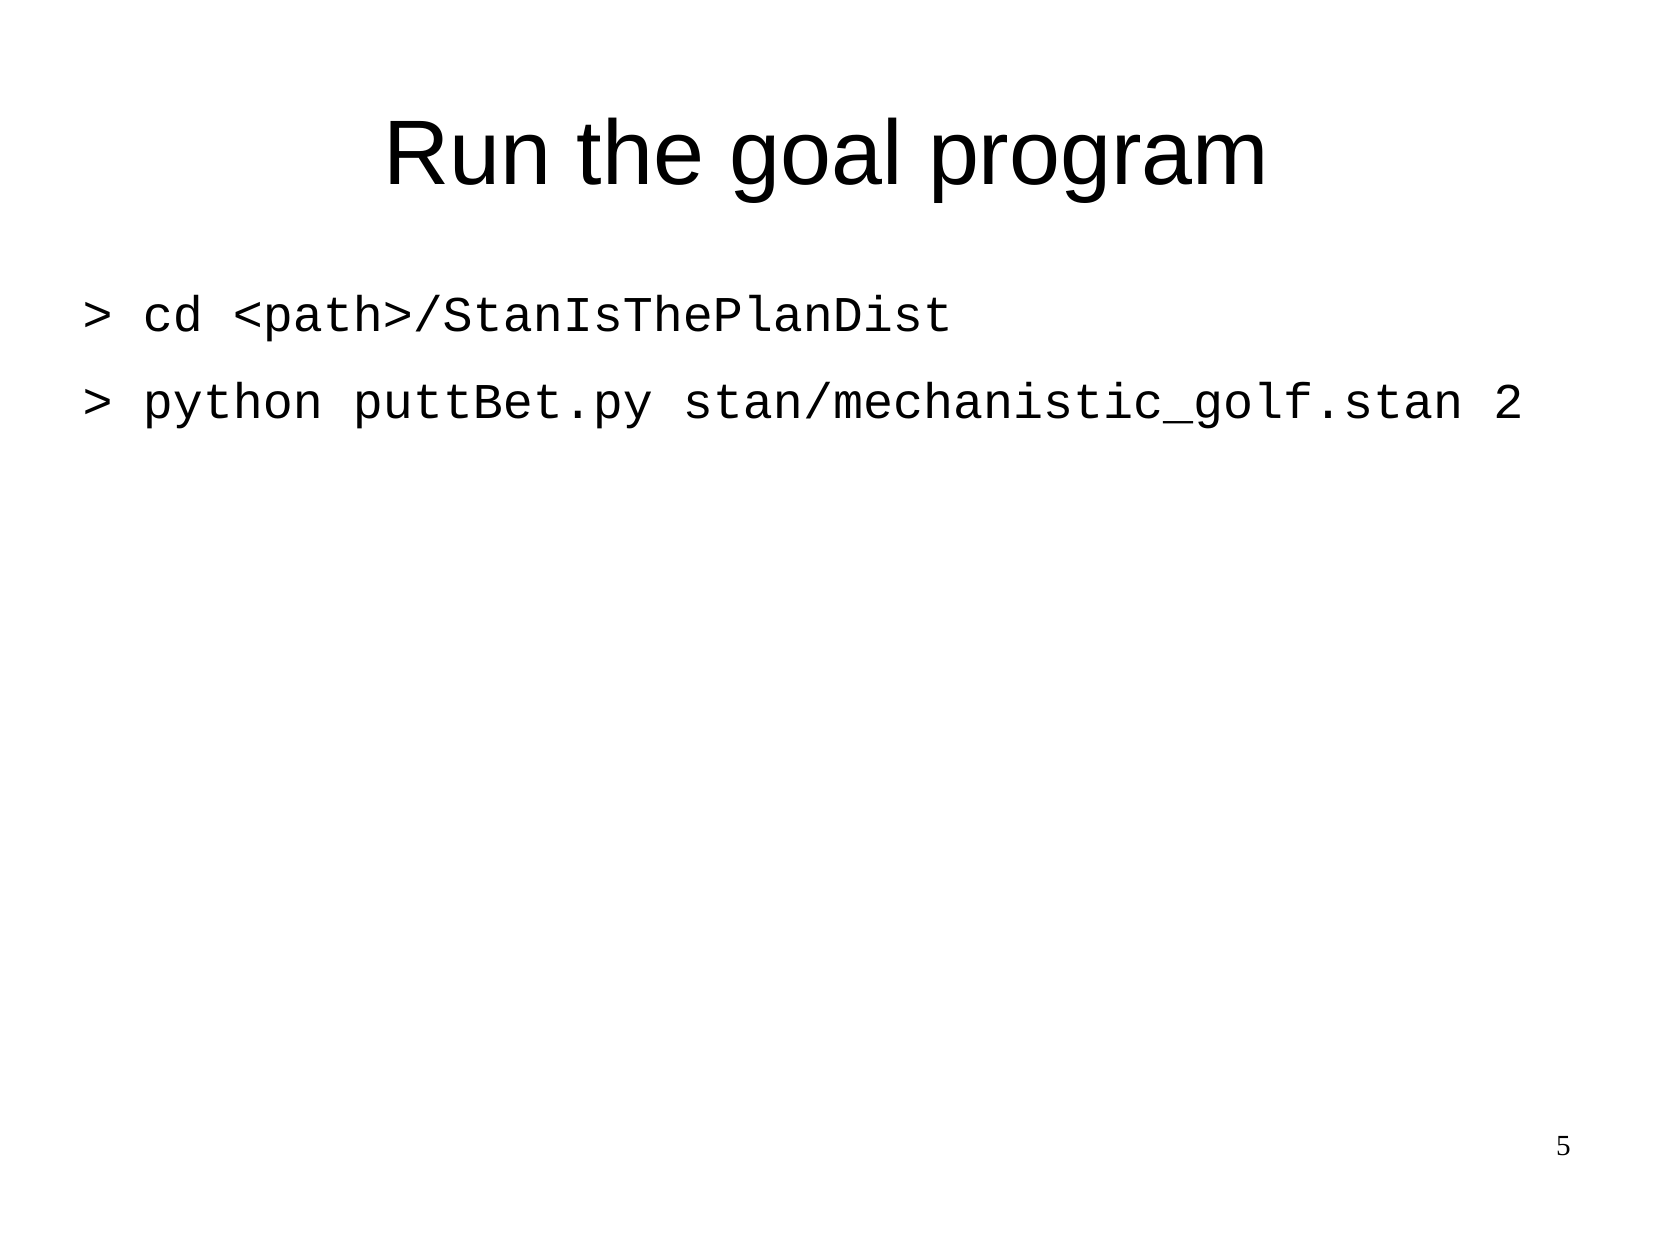

# Run the goal program
> cd <path>/StanIsThePlanDist
> python puttBet.py stan/mechanistic_golf.stan 2
5